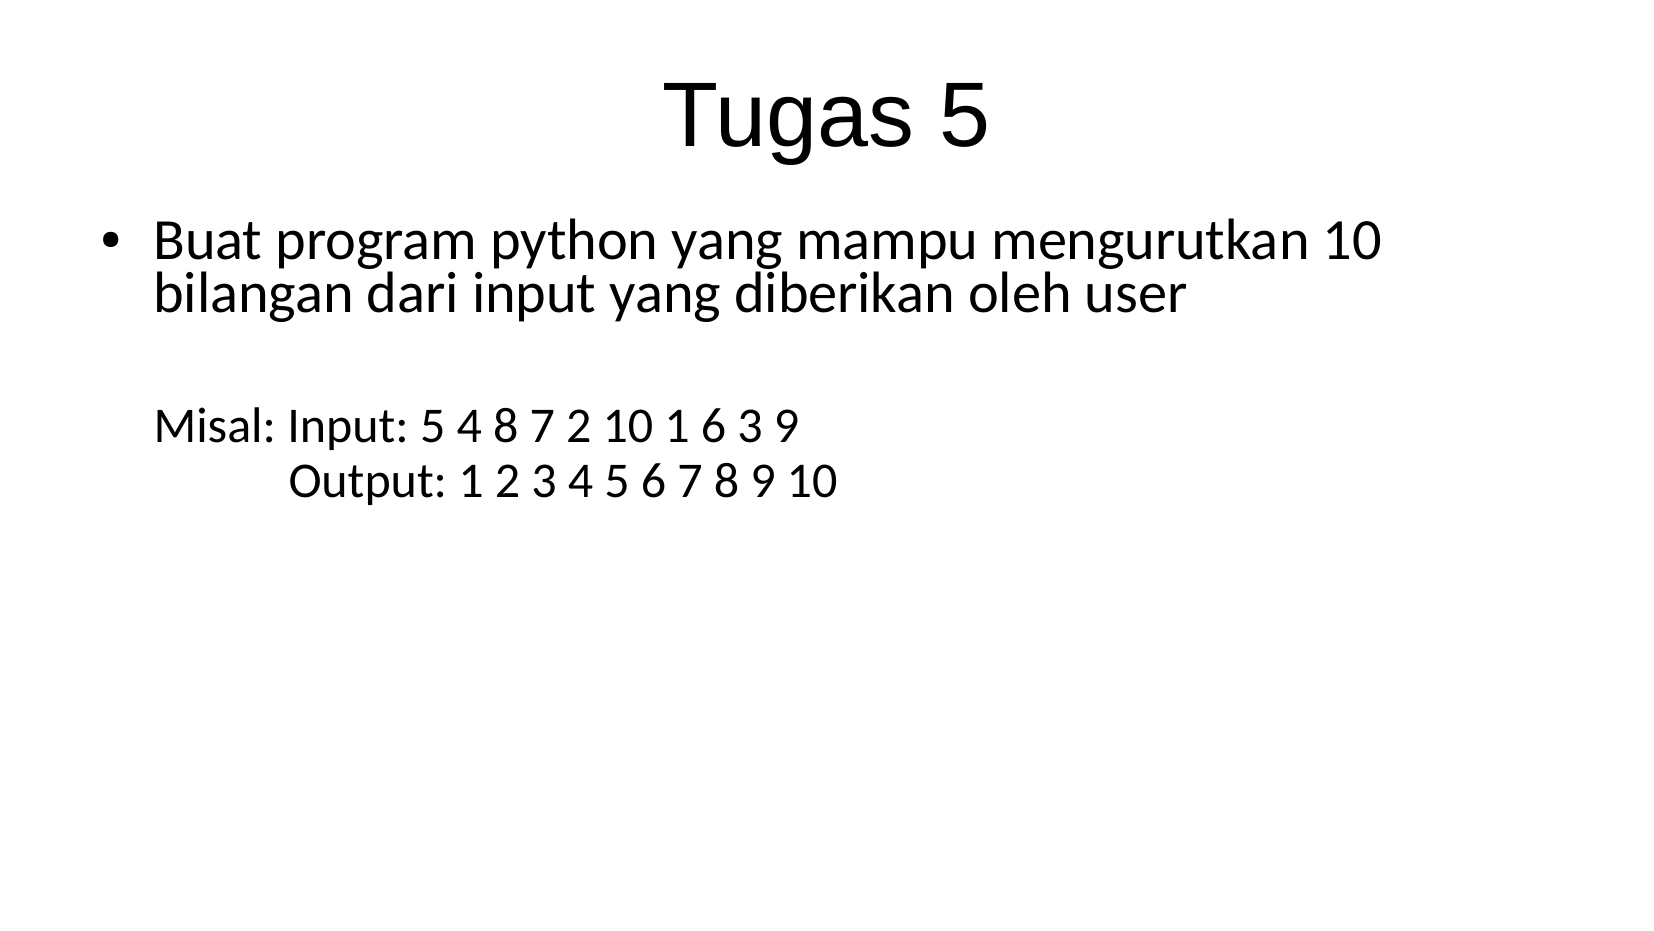

# Tugas 5
Buat program python yang mampu mengurutkan 10 bilangan dari input yang diberikan oleh user
Misal: Input: 5 4 8 7 2 10 1 6 3 9
 Output: 1 2 3 4 5 6 7 8 9 10